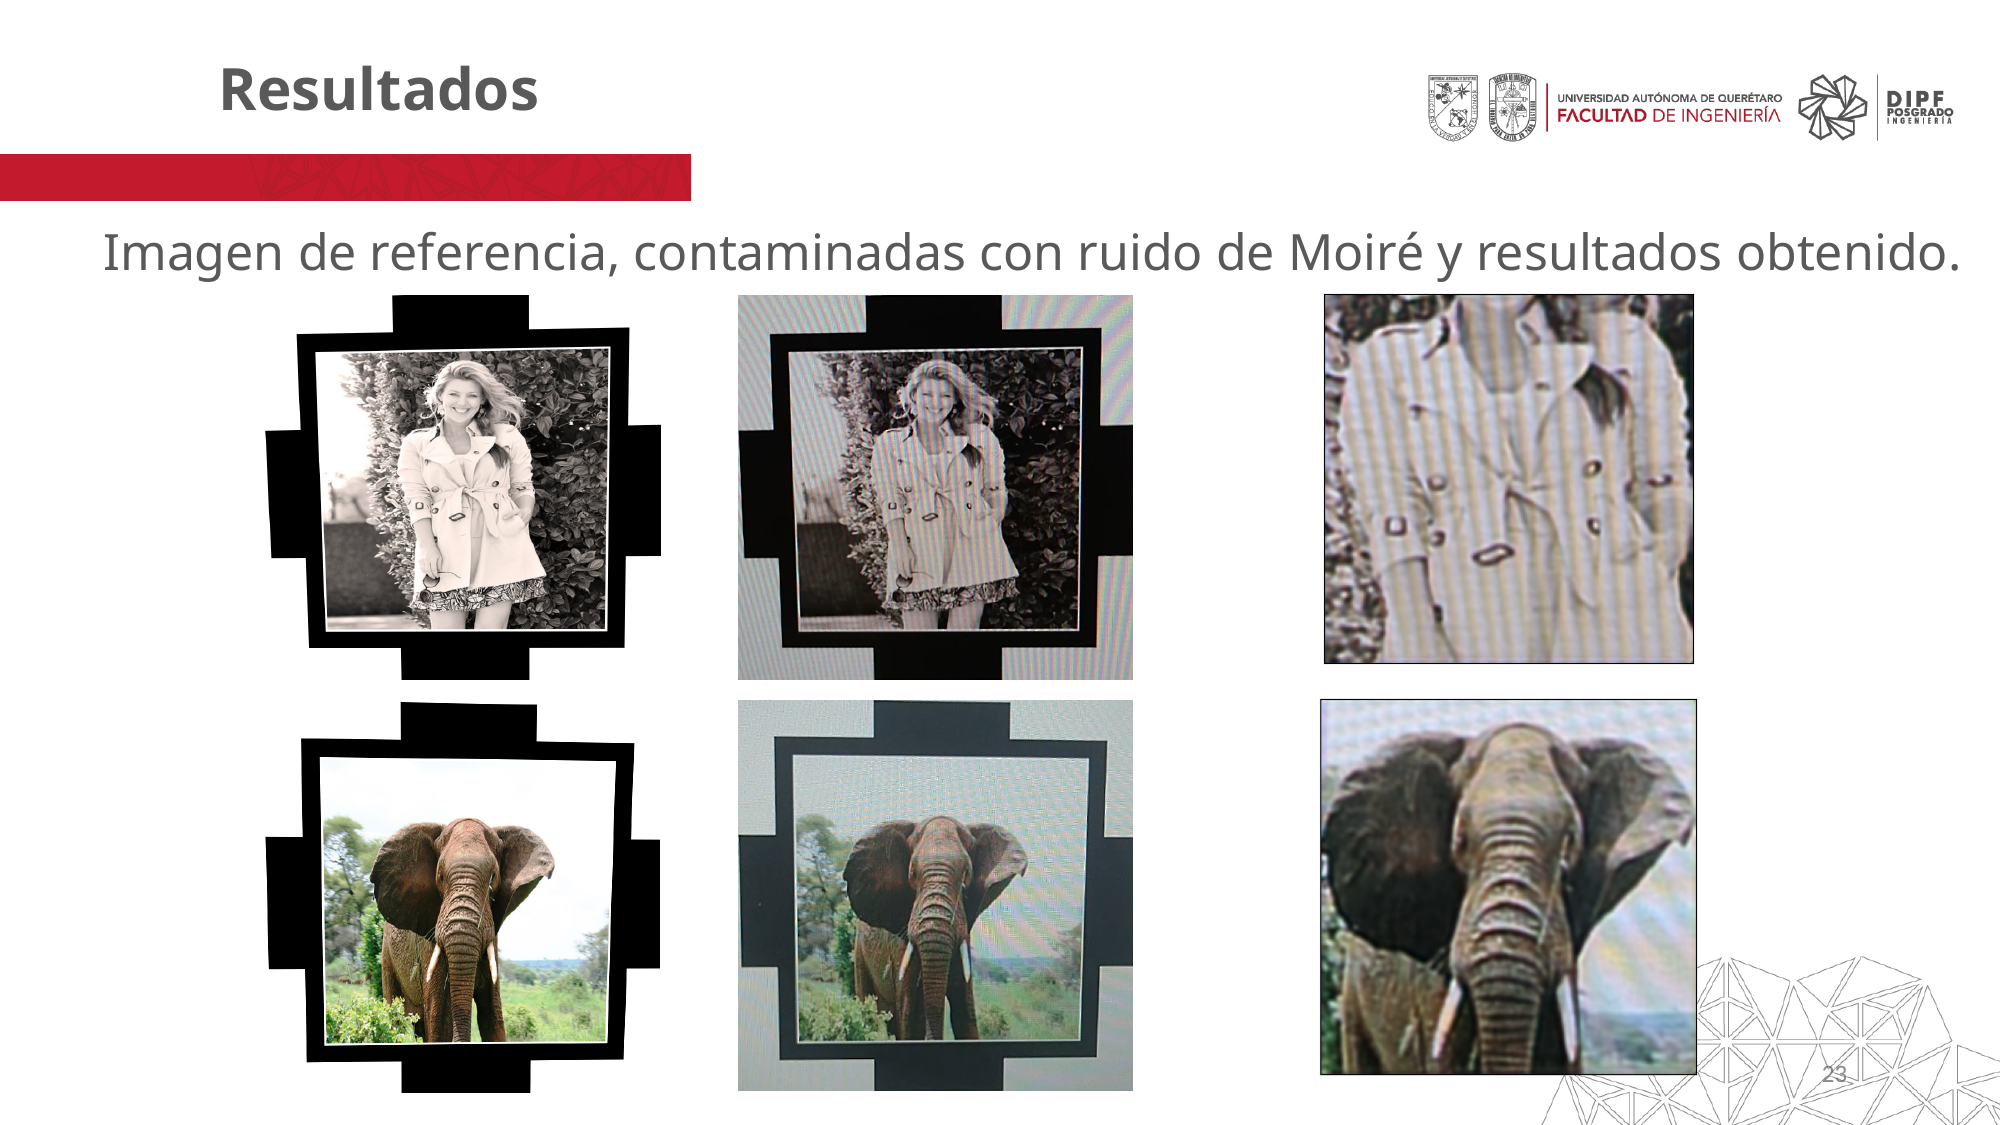

Resultados
Imagen de referencia, contaminadas con ruido de Moiré y resultados obtenido.
23